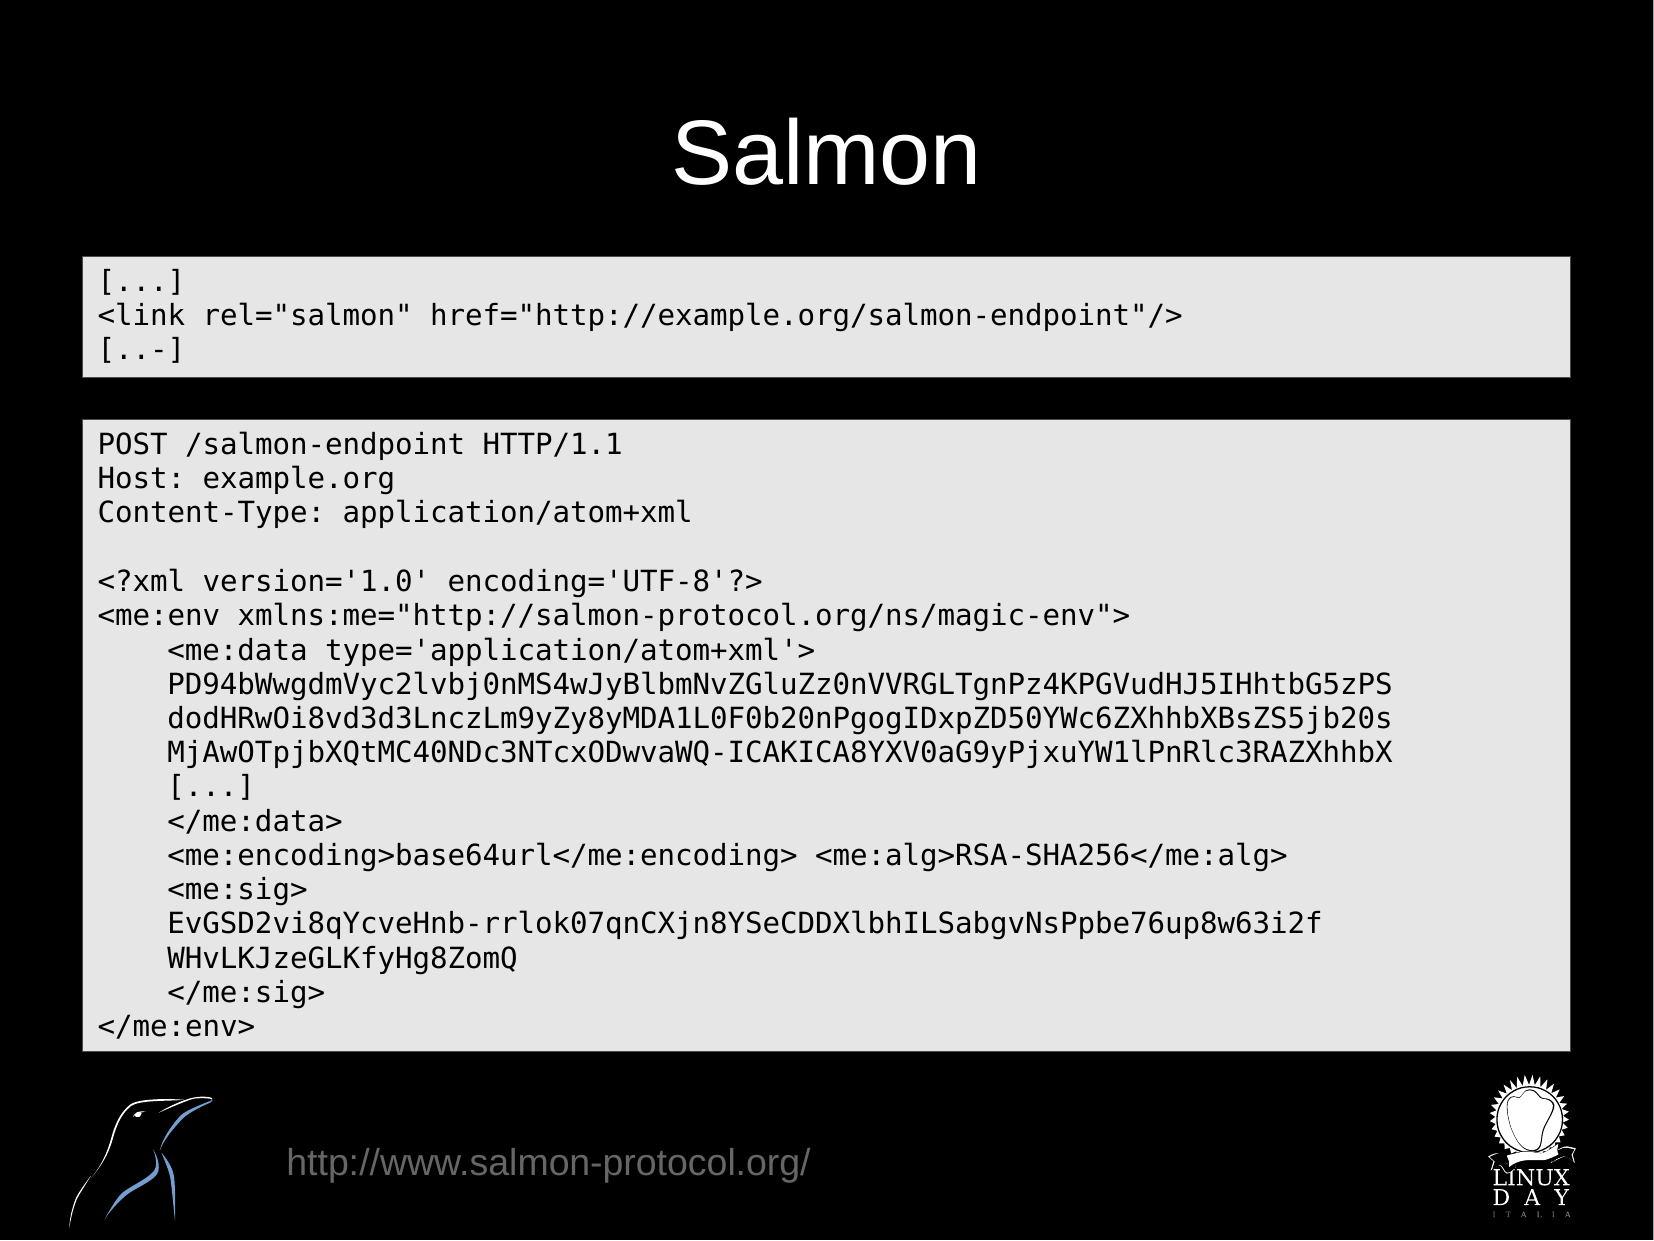

# Salmon
[...]
<link rel="salmon" href="http://example.org/salmon-endpoint"/>
[..-]
POST /salmon-endpoint HTTP/1.1
Host: example.org
Content-Type: application/atom+xml
<?xml version='1.0' encoding='UTF-8'?>
<me:env xmlns:me="http://salmon-protocol.org/ns/magic-env">
 <me:data type='application/atom+xml'>
 PD94bWwgdmVyc2lvbj0nMS4wJyBlbmNvZGluZz0nVVRGLTgnPz4KPGVudHJ5IHhtbG5zPS
 dodHRwOi8vd3d3LnczLm9yZy8yMDA1L0F0b20nPgogIDxpZD50YWc6ZXhhbXBsZS5jb20s
 MjAwOTpjbXQtMC40NDc3NTcxODwvaWQ-ICAKICA8YXV0aG9yPjxuYW1lPnRlc3RAZXhhbX
 [...]
 </me:data>
 <me:encoding>base64url</me:encoding> <me:alg>RSA-SHA256</me:alg>
 <me:sig>
 EvGSD2vi8qYcveHnb-rrlok07qnCXjn8YSeCDDXlbhILSabgvNsPpbe76up8w63i2f
 WHvLKJzeGLKfyHg8ZomQ
 </me:sig>
</me:env>
http://www.salmon-protocol.org/